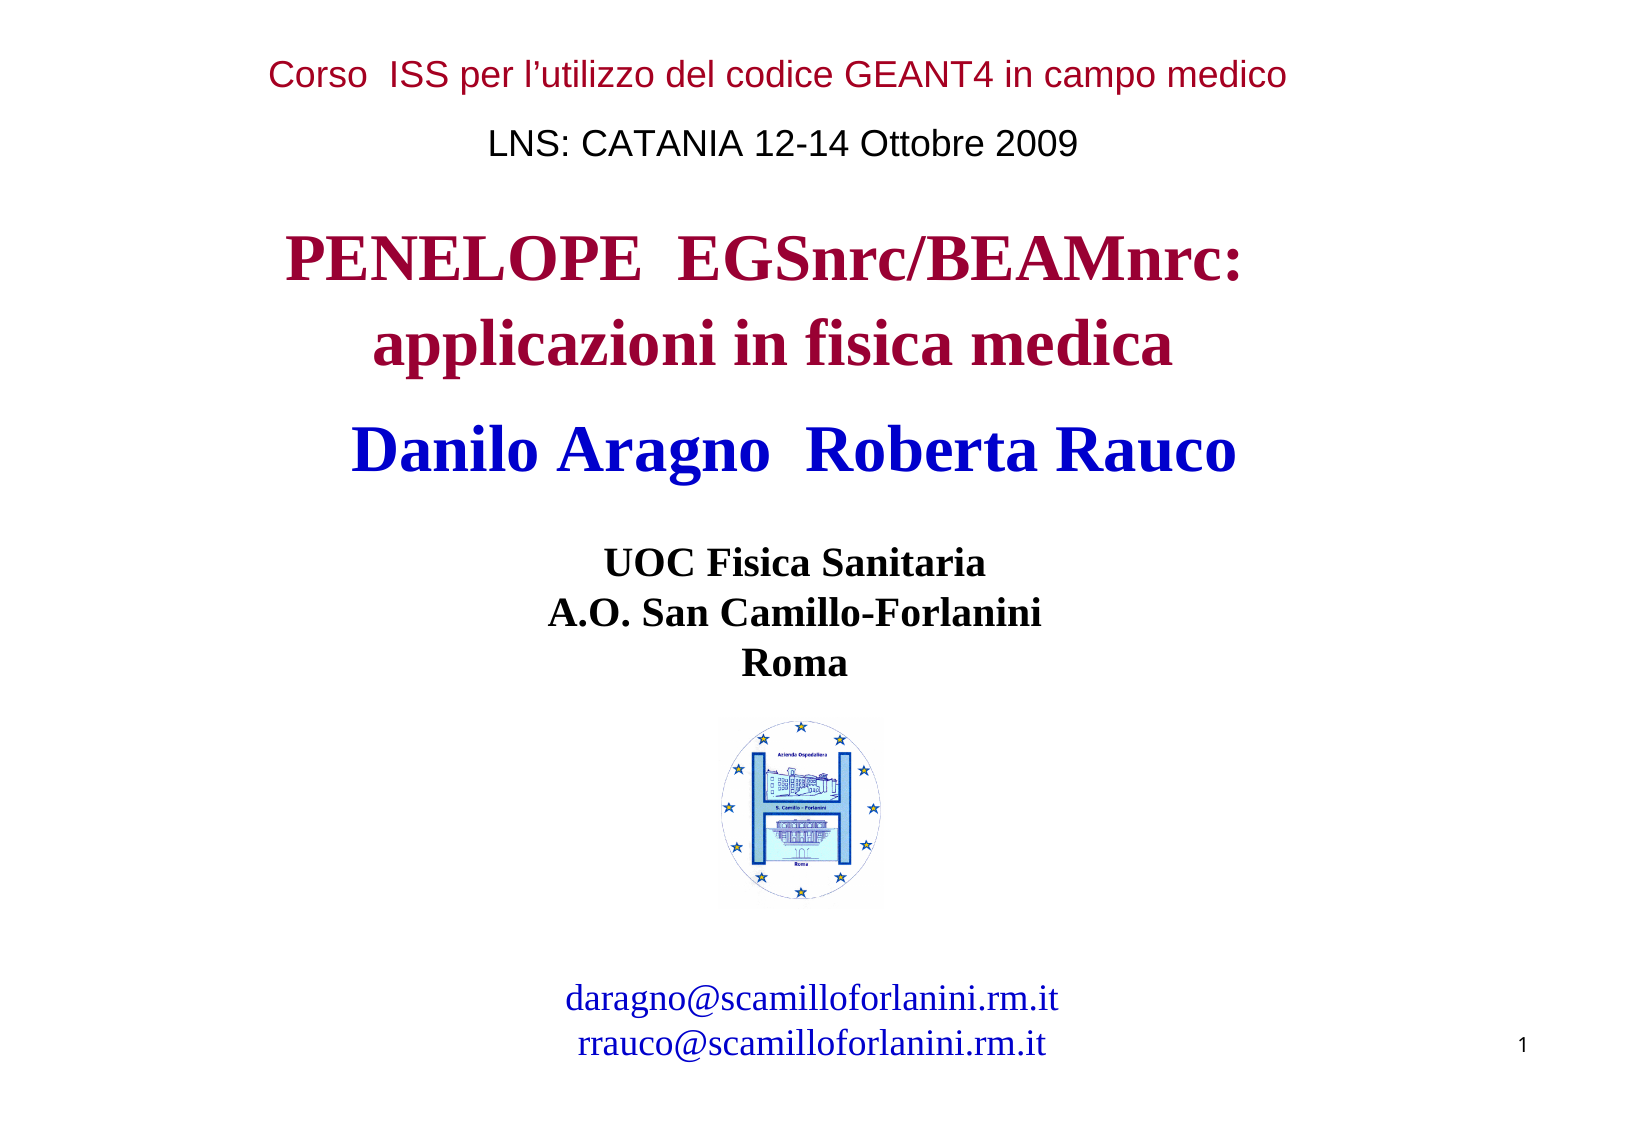

Corso ISS per l’utilizzo del codice GEANT4 in campo medico
LNS: CATANIA 12-14 Ottobre 2009
PENELOPE EGSnrc/BEAMnrc:
applicazioni in fisica medica
Danilo Aragno Roberta Rauco
UOC Fisica Sanitaria
A.O. San Camillo-Forlanini
Roma
daragno@scamilloforlanini.rm.it
rrauco@scamilloforlanini.rm.it
1